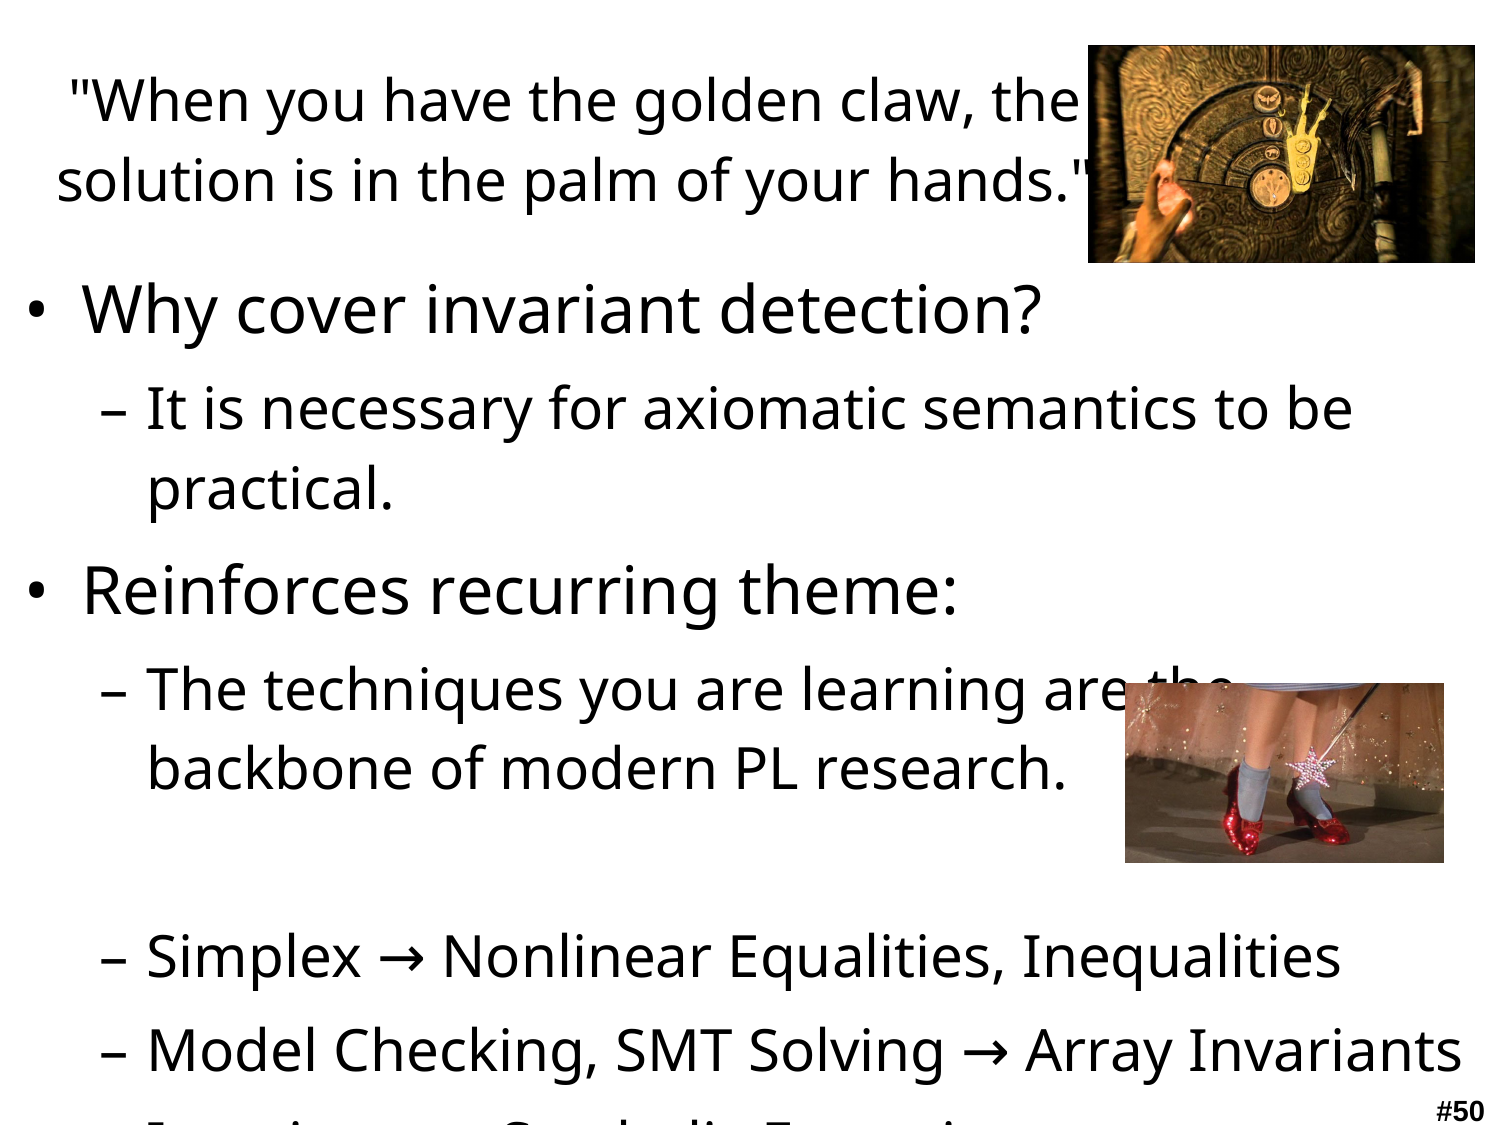

# "When you have the golden claw, the solution is in the palm of your hands."
Why cover invariant detection?
It is necessary for axiomatic semantics to be practical.
Reinforces recurring theme:
The techniques you are learning are the backbone of modern PL research.
Simplex → Nonlinear Equalities, Inequalities
Model Checking, SMT Solving → Array Invariants
Invariants → Symbolic Execution
50